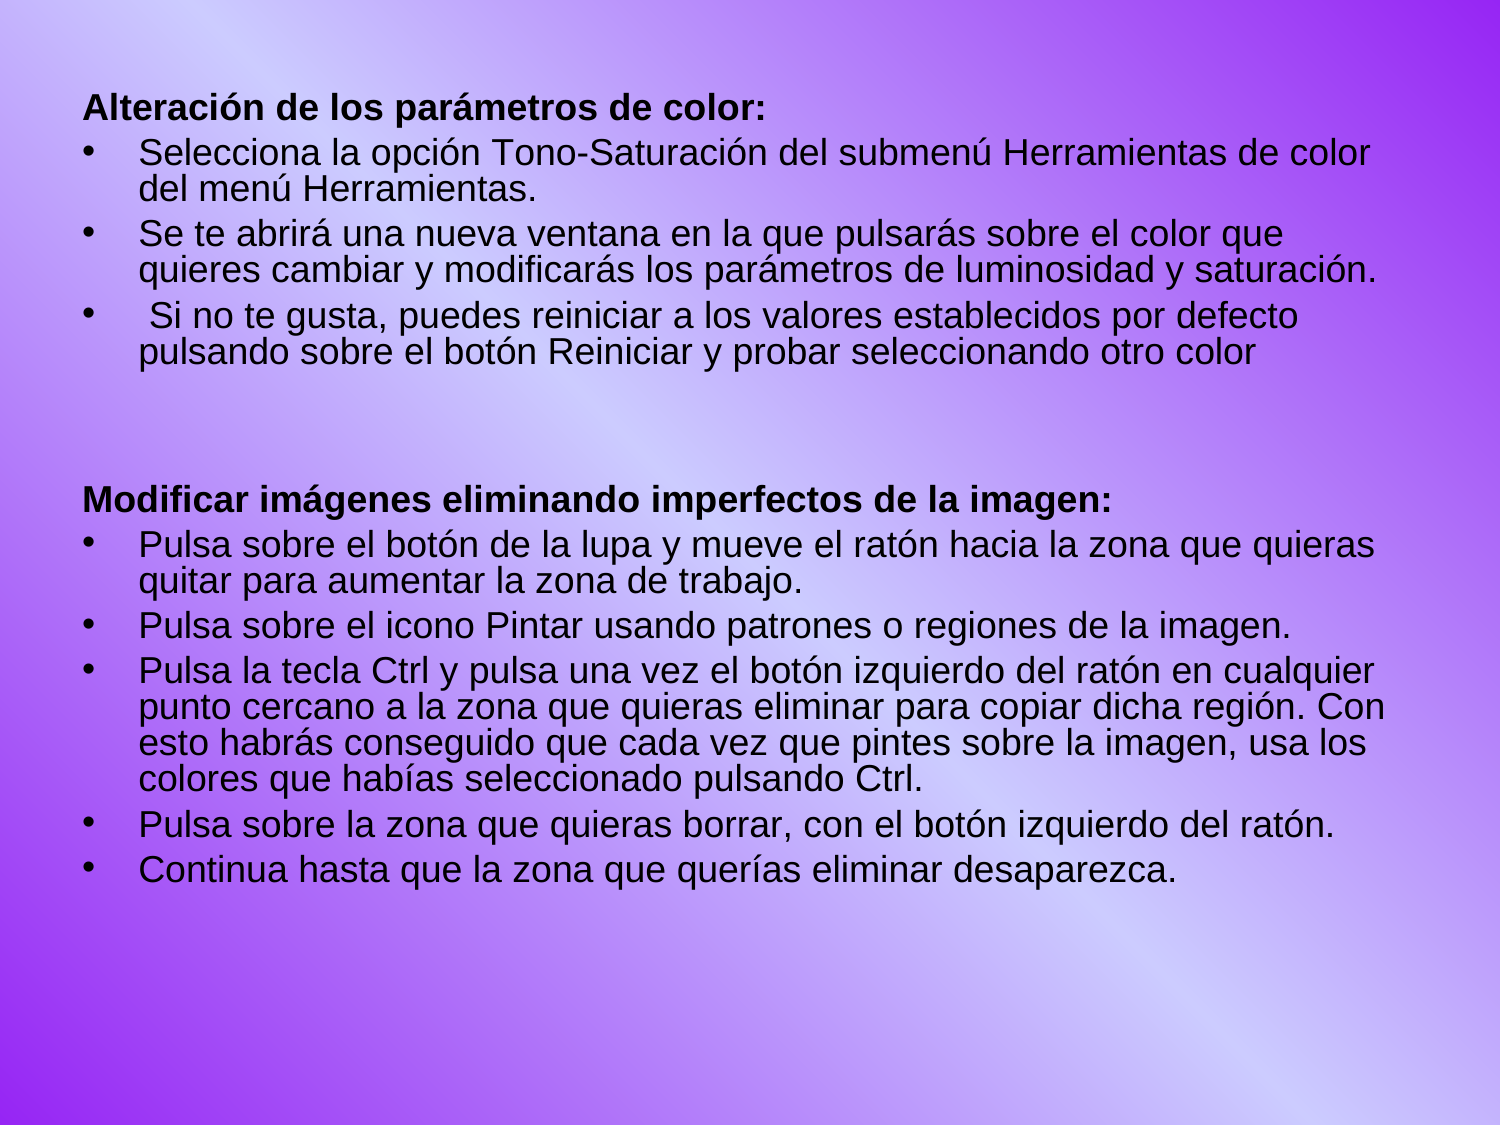

# Alteración de los parámetros de color:
Selecciona la opción Tono-Saturación del submenú Herramientas de color del menú Herramientas.
Se te abrirá una nueva ventana en la que pulsarás sobre el color que quieres cambiar y modificarás los parámetros de luminosidad y saturación.
 Si no te gusta, puedes reiniciar a los valores establecidos por defecto pulsando sobre el botón Reiniciar y probar seleccionando otro color
Modificar imágenes eliminando imperfectos de la imagen:
Pulsa sobre el botón de la lupa y mueve el ratón hacia la zona que quieras quitar para aumentar la zona de trabajo.
Pulsa sobre el icono Pintar usando patrones o regiones de la imagen.
Pulsa la tecla Ctrl y pulsa una vez el botón izquierdo del ratón en cualquier punto cercano a la zona que quieras eliminar para copiar dicha región. Con esto habrás conseguido que cada vez que pintes sobre la imagen, usa los colores que habías seleccionado pulsando Ctrl.
Pulsa sobre la zona que quieras borrar, con el botón izquierdo del ratón.
Continua hasta que la zona que querías eliminar desaparezca.